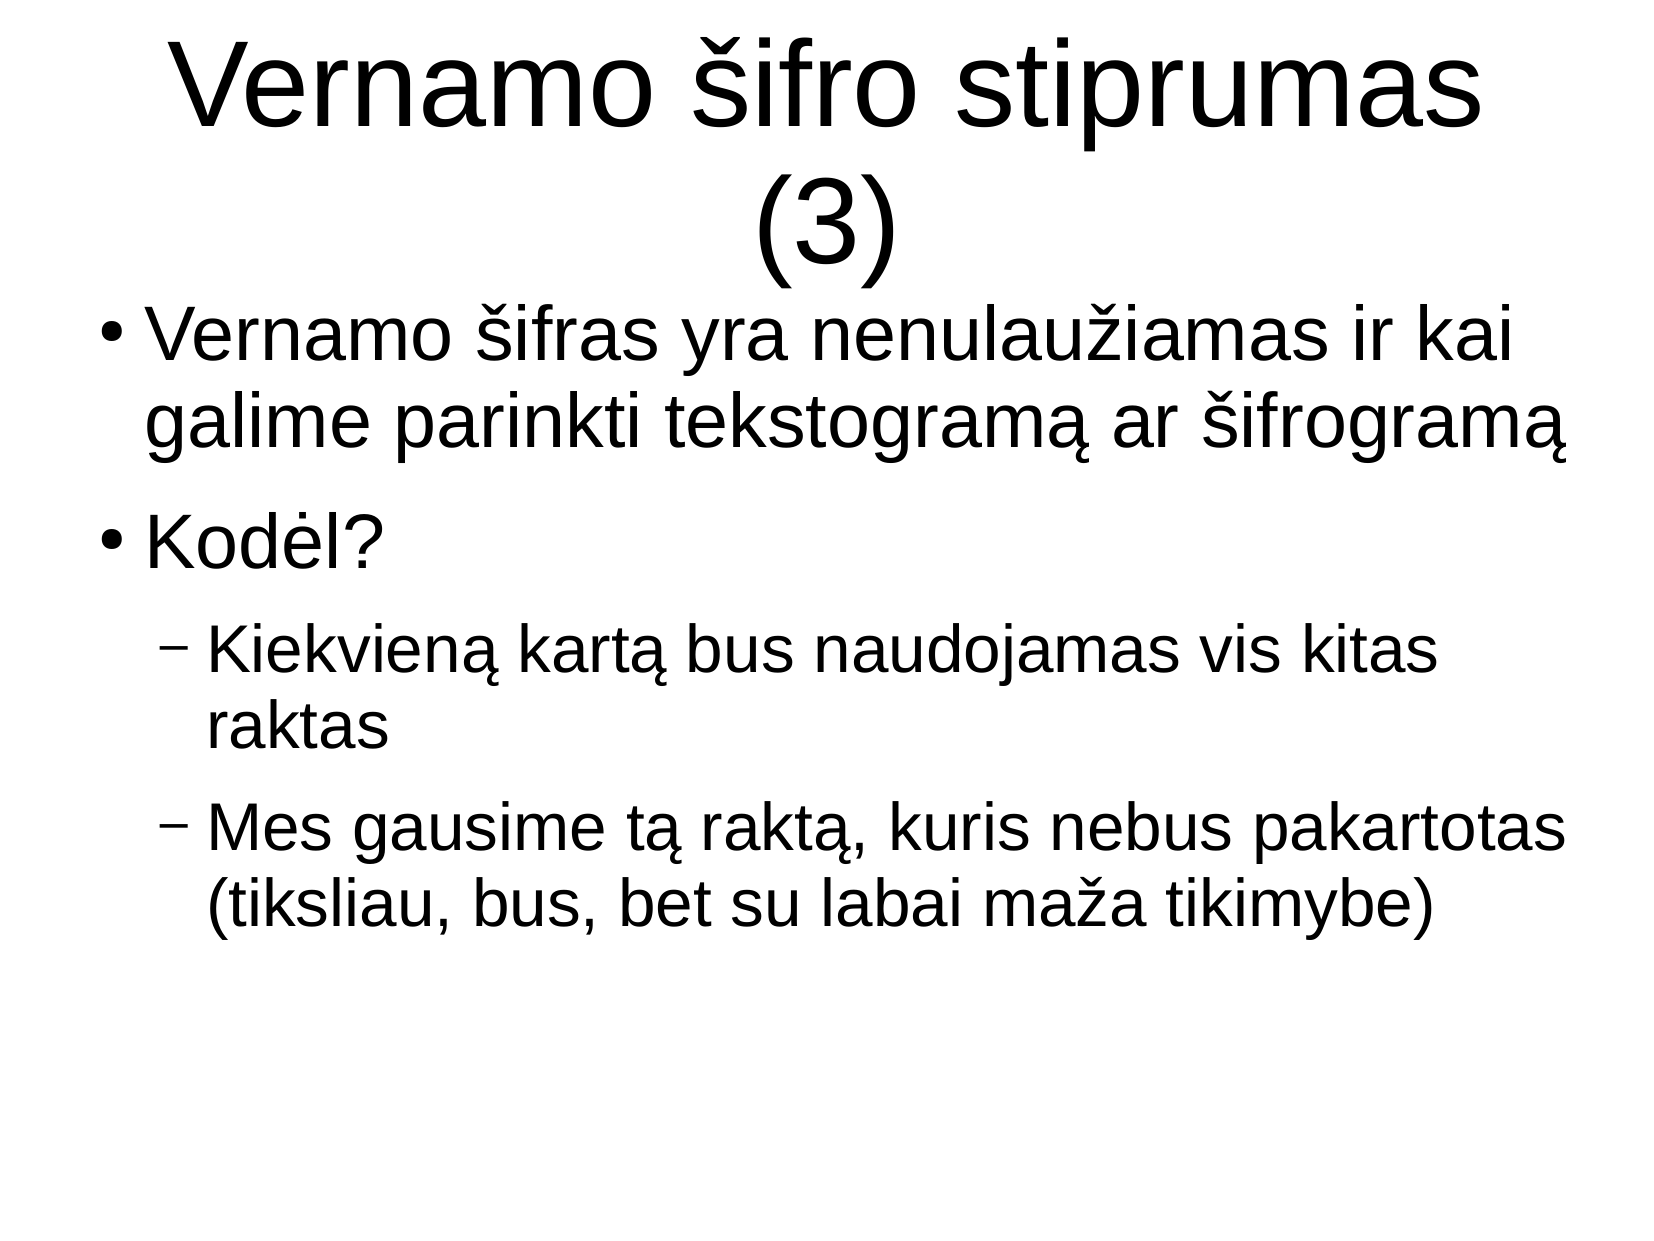

# Vernamo šifro stiprumas (3)
Vernamo šifras yra nenulaužiamas ir kai galime parinkti tekstogramą ar šifrogramą
Kodėl?
Kiekvieną kartą bus naudojamas vis kitas raktas
Mes gausime tą raktą, kuris nebus pakartotas (tiksliau, bus, bet su labai maža tikimybe)